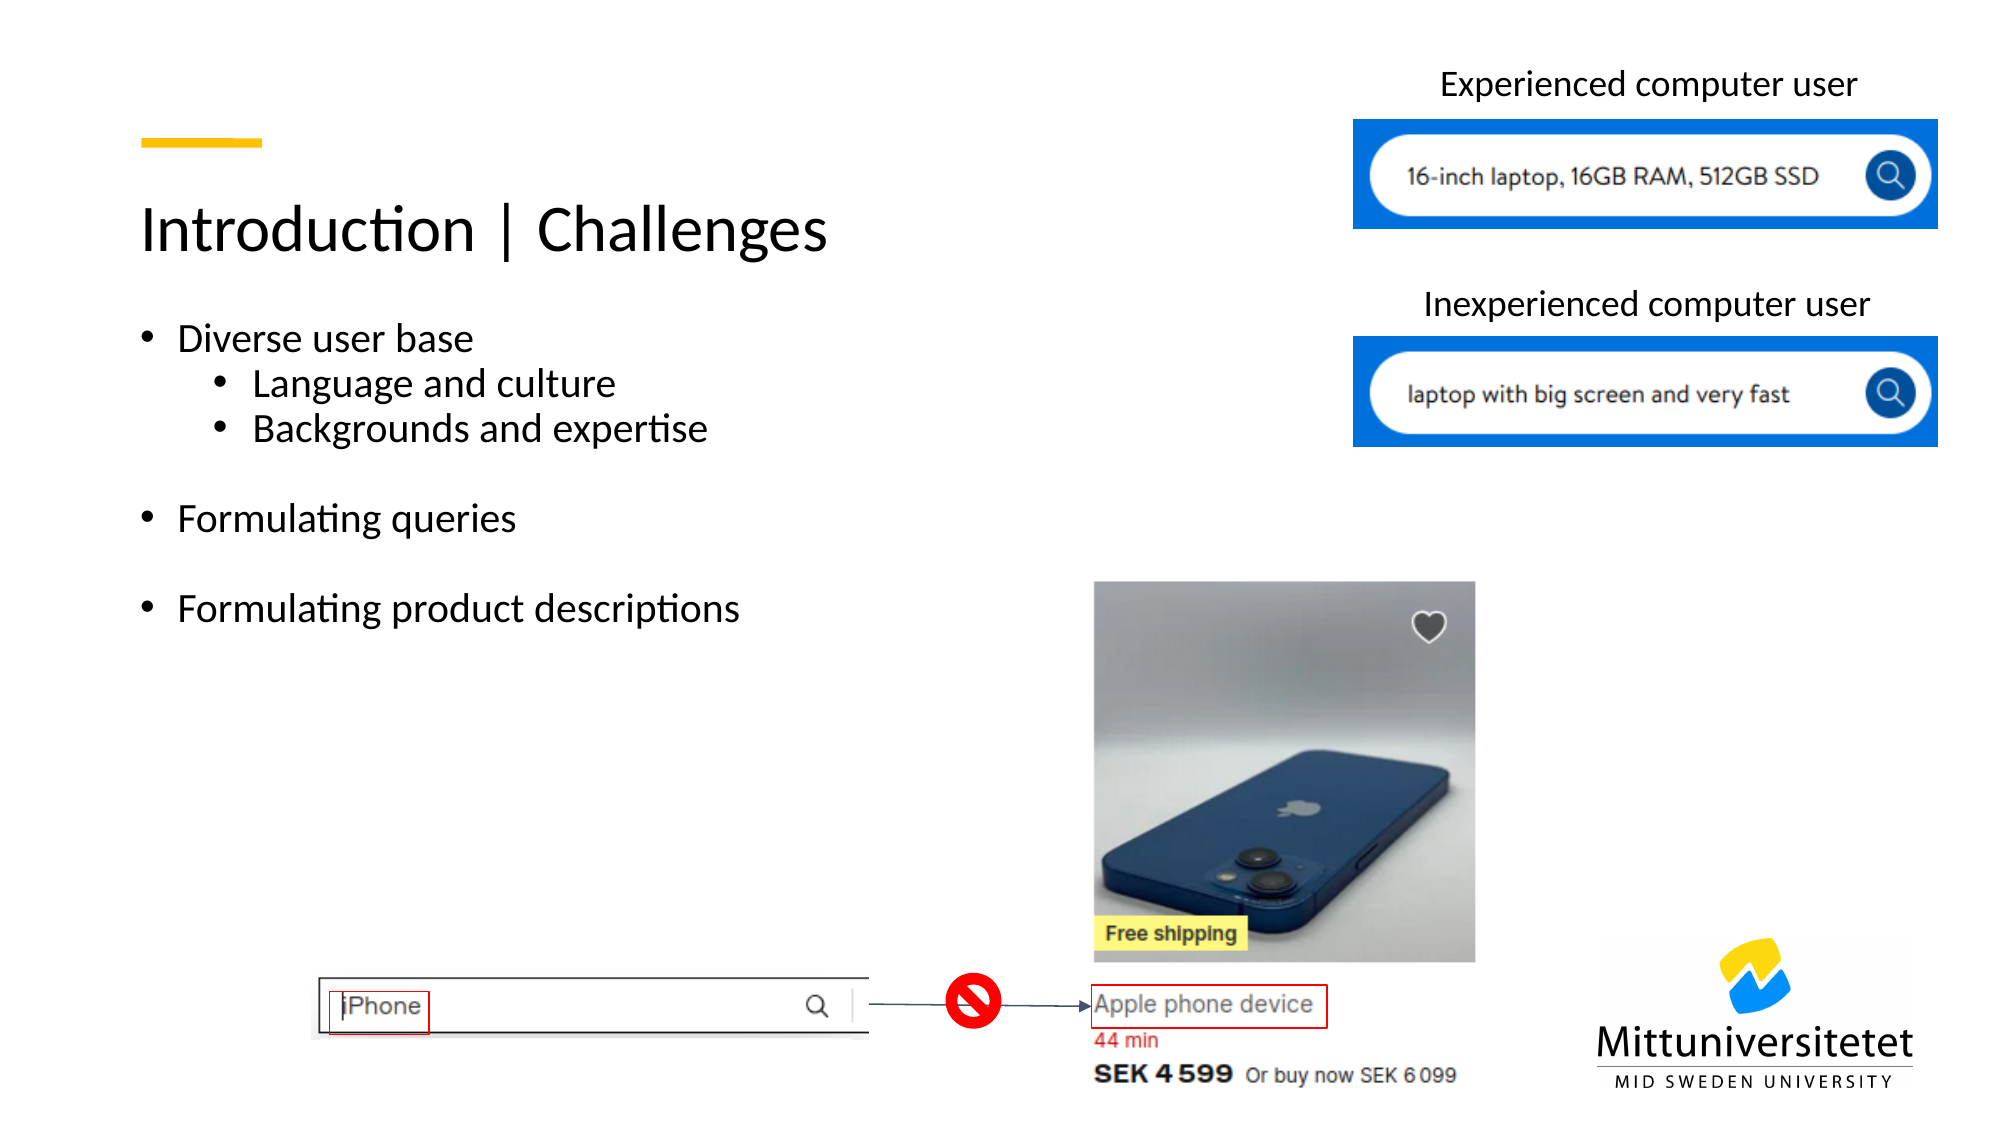

Experienced computer user
# Introduction | Challenges
Diverse user base
Language and culture
Backgrounds and expertise
Formulating queries
Formulating product descriptions
Inexperienced computer user